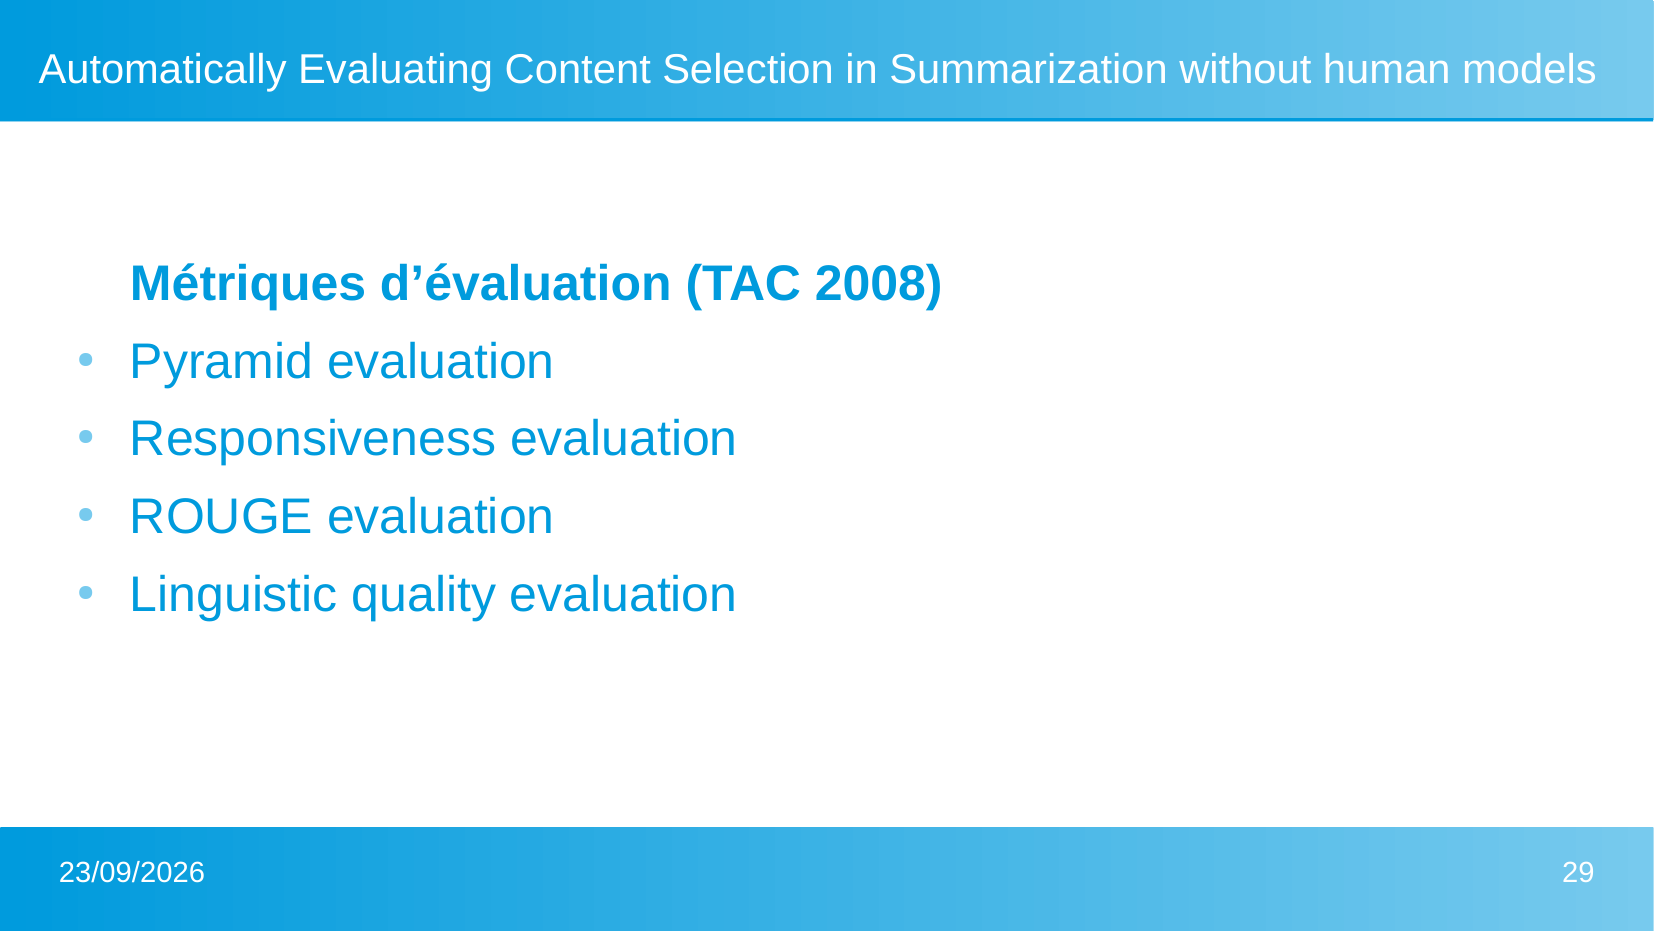

# Automatically Evaluating Content Selection in Summarization without human models
Métriques d’évaluation (TAC 2008)
Pyramid evaluation
Responsiveness evaluation
ROUGE evaluation
Linguistic quality evaluation
29